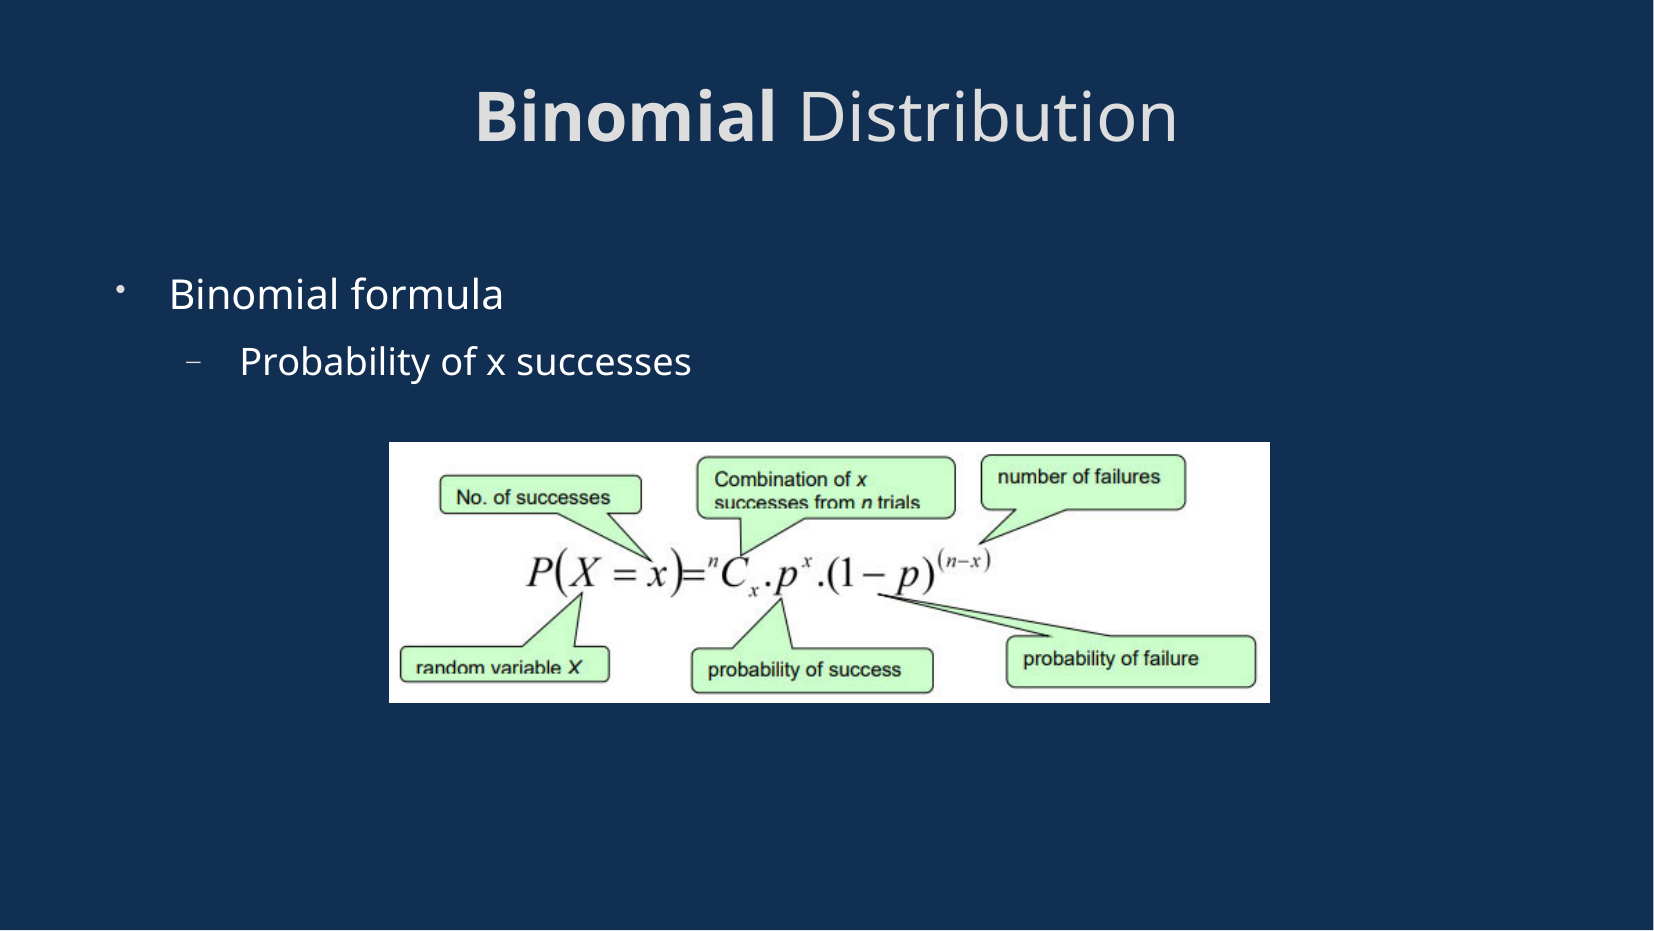

Binomial Distribution
# Binomial formula
Probability of x successes